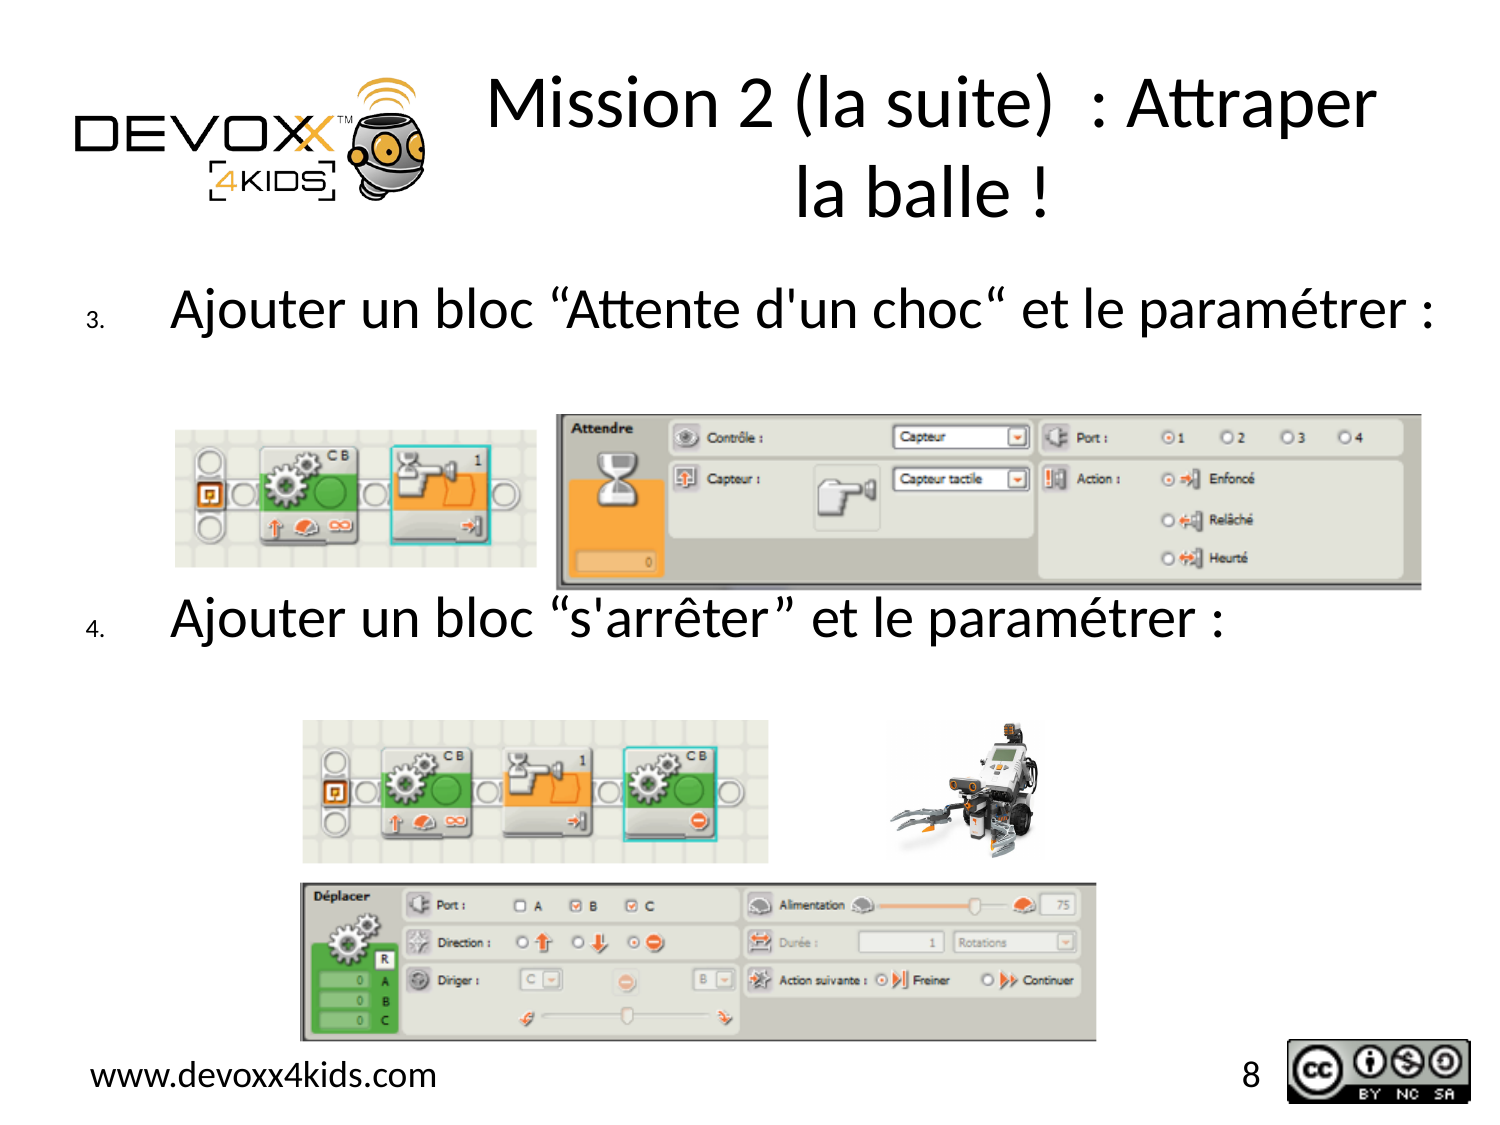

# Mission 2 (la suite) : Attraper la balle !
Ajouter un bloc “Attente d'un choc“ et le paramétrer :
Ajouter un bloc “s'arrêter” et le paramétrer :